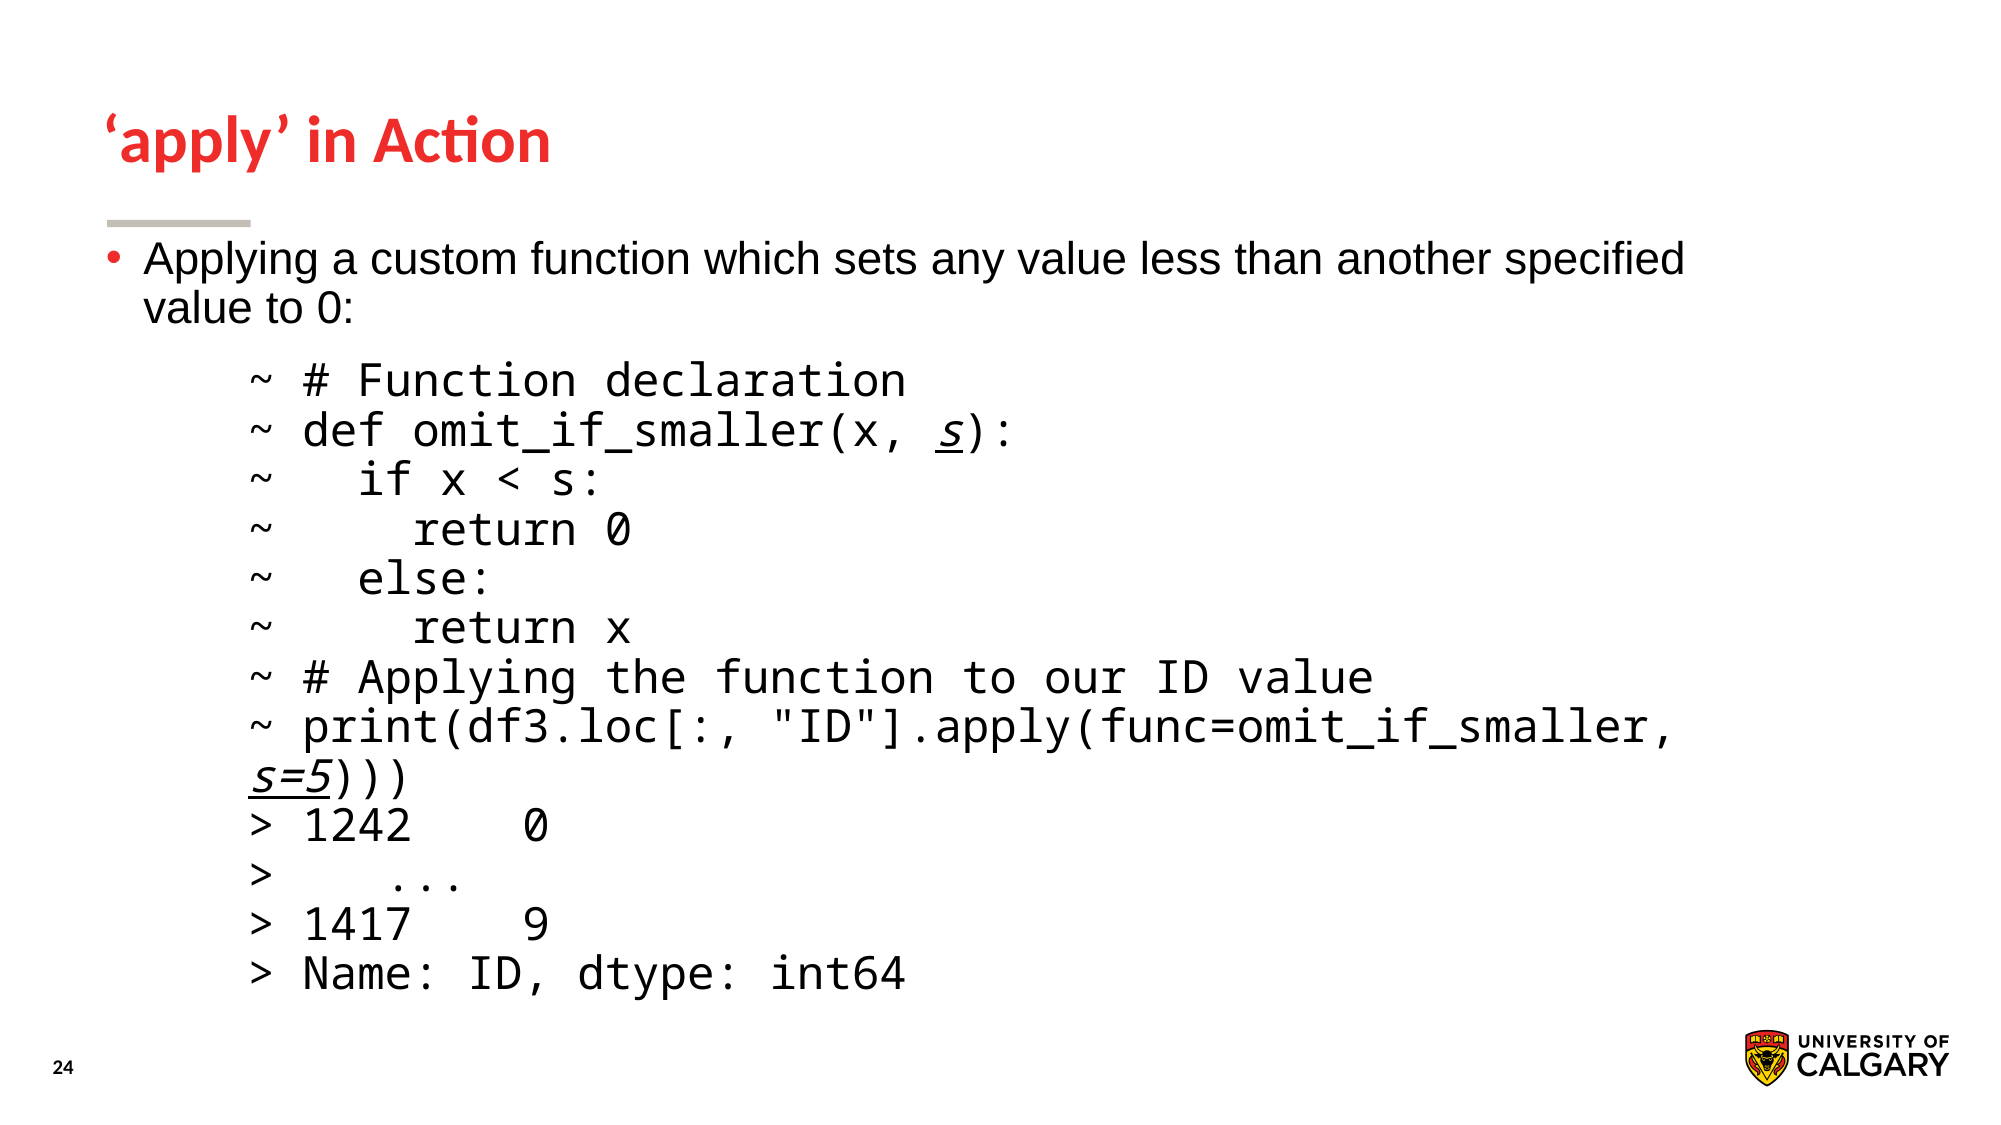

# ‘apply’ in Action
Applying a custom function which sets any value less than another specified value to 0:
~ # Function declaration
~ def omit_if_smaller(x, s):
~ if x < s:
~ return 0
~ else:
~ return x
~ # Applying the function to our ID value
~ print(df3.loc[:, "ID"].apply(func=omit_if_smaller, s=5)))
> 1242 0
> ...
> 1417 9
> Name: ID, dtype: int64